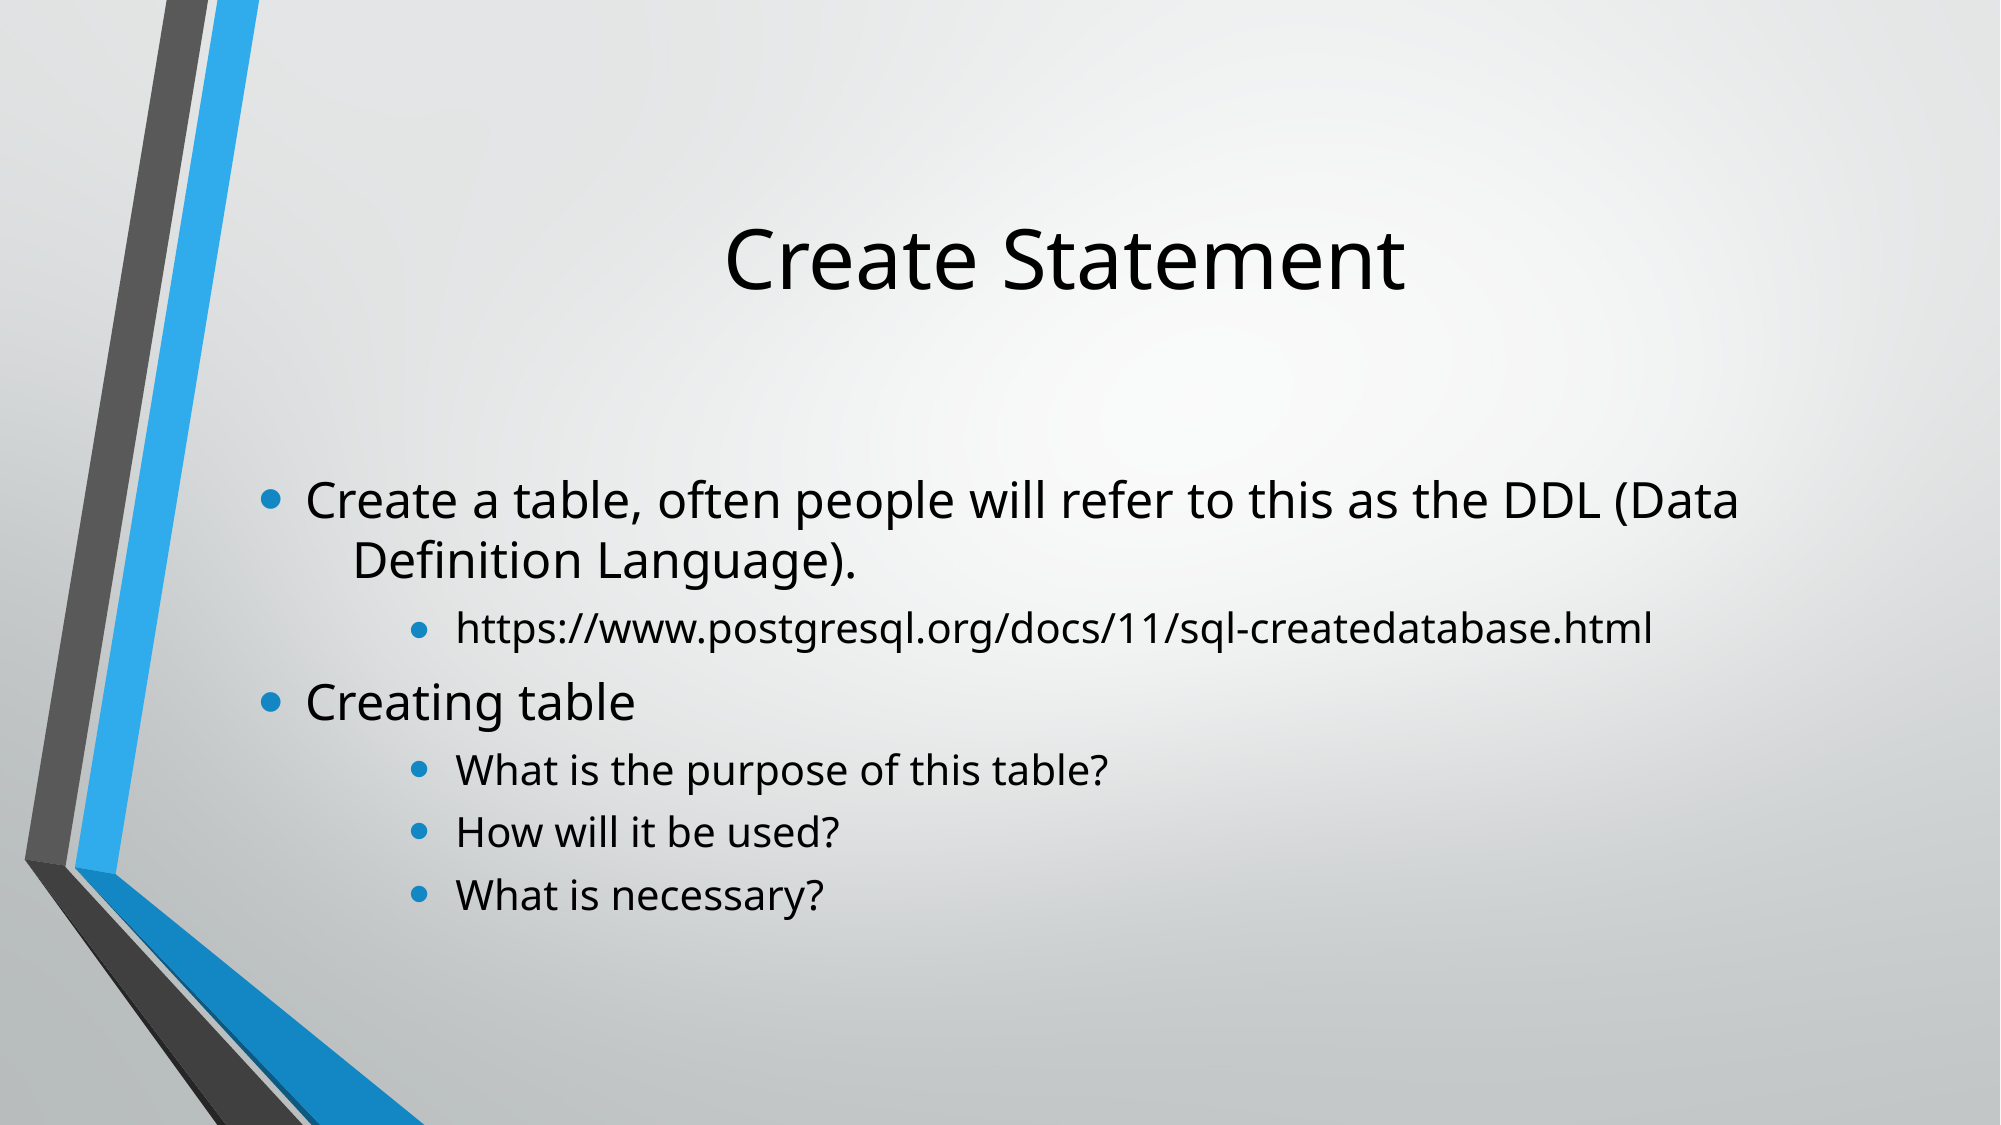

# Create Statement
Create a table, often people will refer to this as the DDL (Data Definition Language).
https://www.postgresql.org/docs/11/sql-createdatabase.html
Creating table
What is the purpose of this table?
How will it be used?
What is necessary?